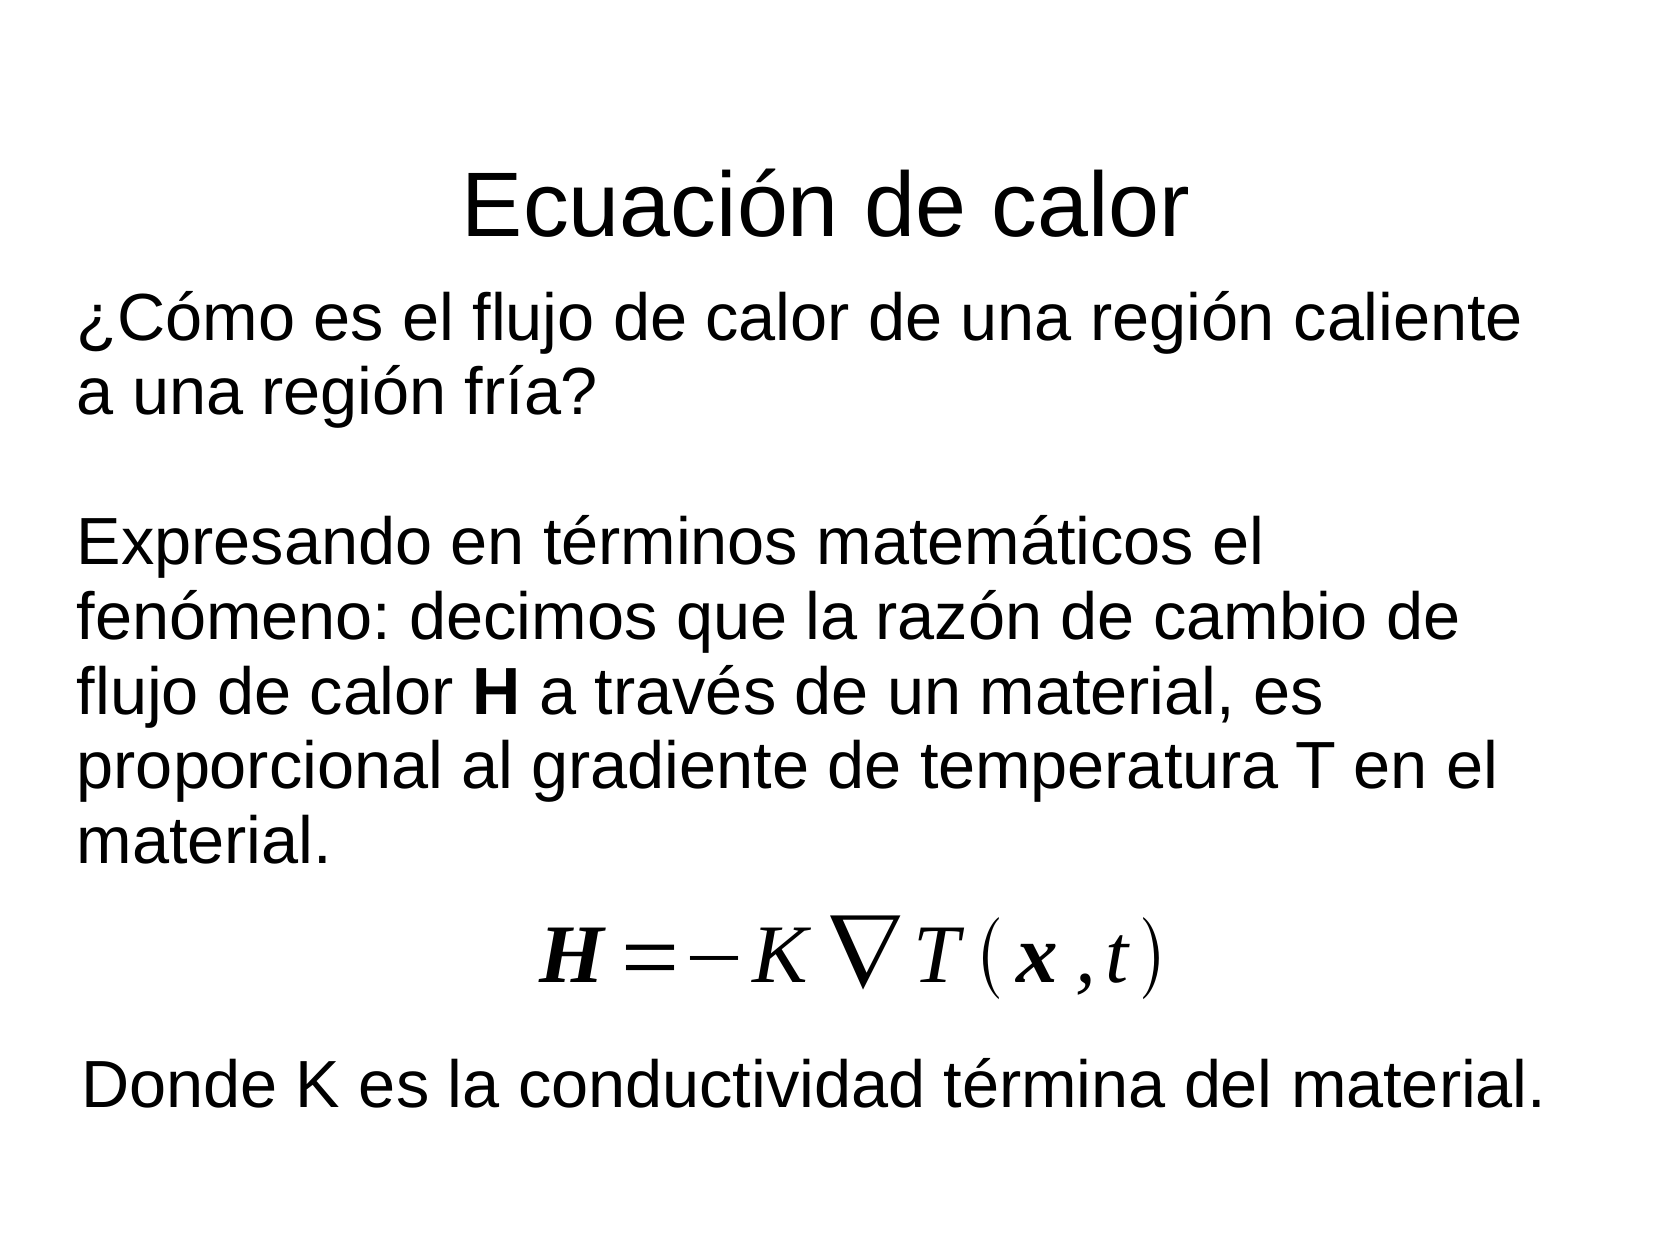

# Ecuación de calor
¿Cómo es el flujo de calor de una región caliente a una región fría?
Expresando en términos matemáticos el fenómeno: decimos que la razón de cambio de flujo de calor H a través de un material, es proporcional al gradiente de temperatura T en el material.
Donde K es la conductividad términa del material.